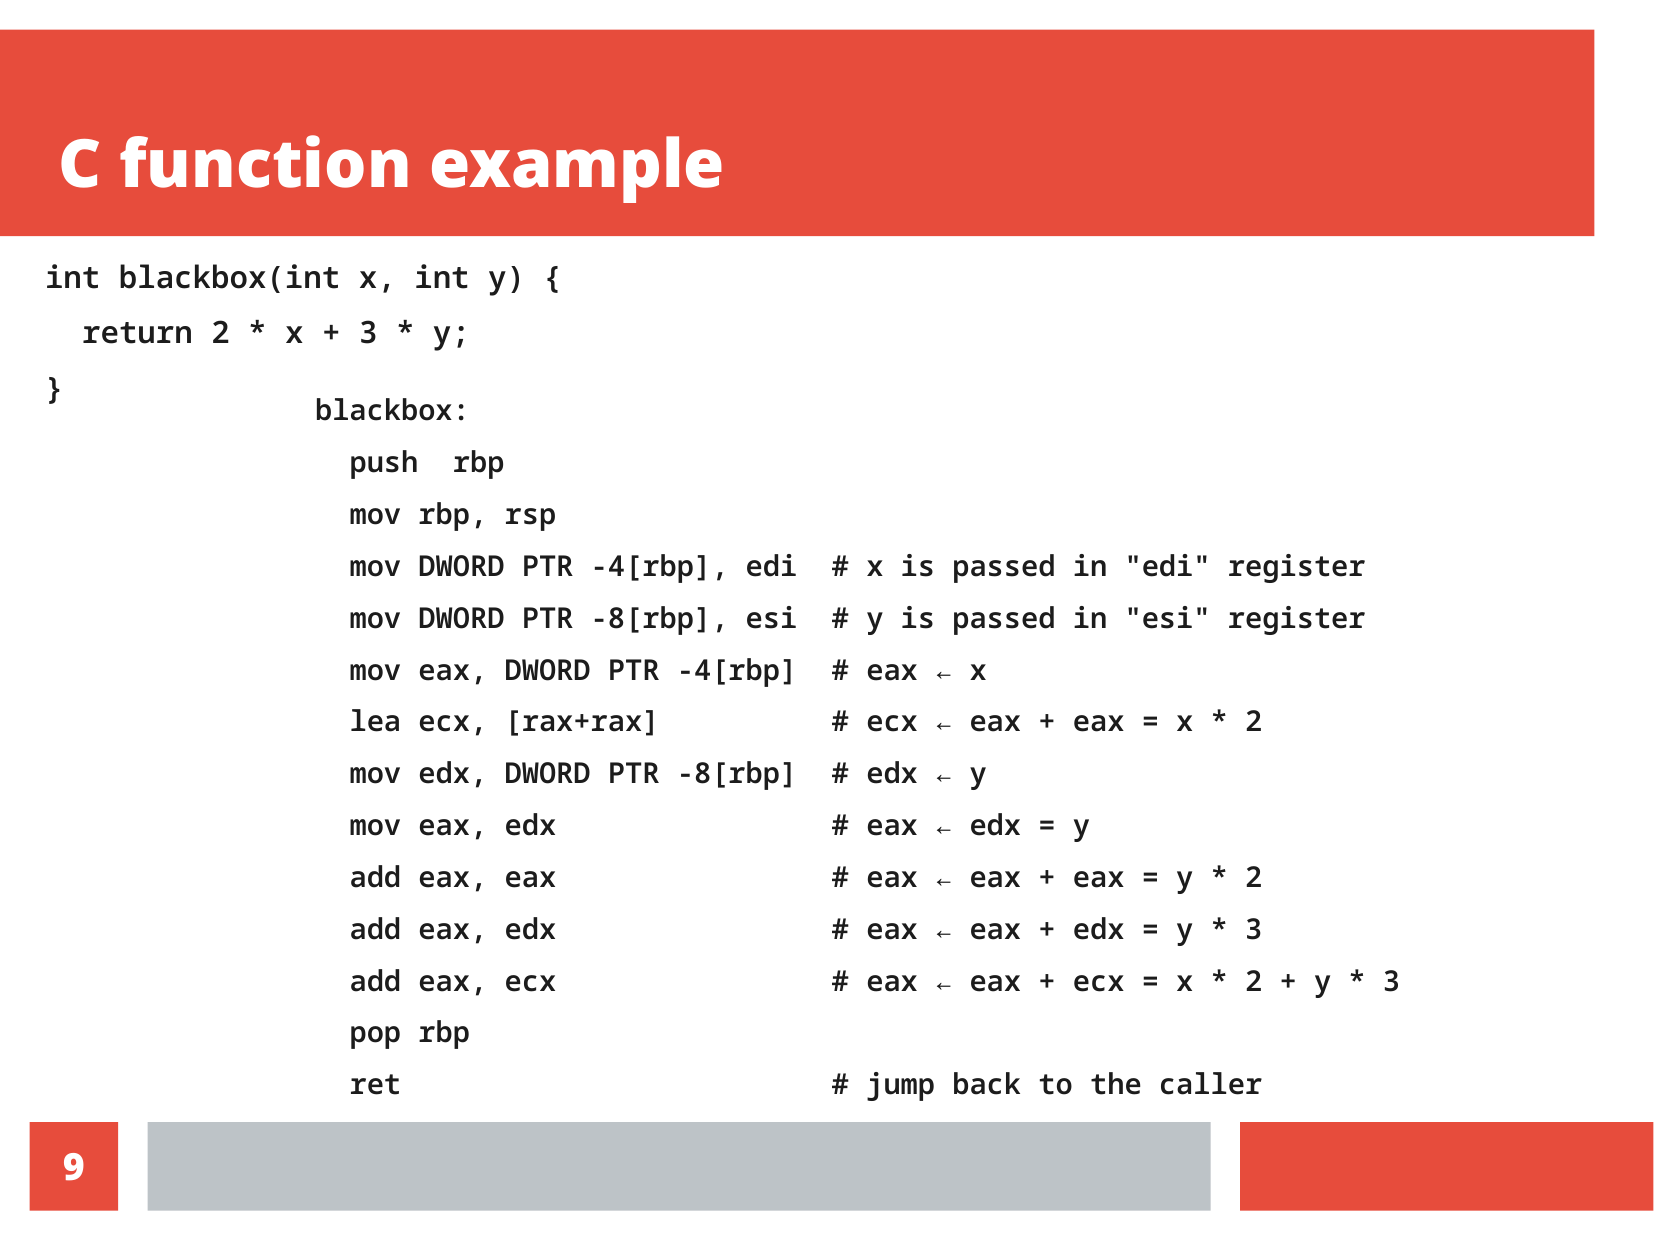

# C function example
int blackbox(int x, int y) {
 return 2 * x + 3 * y;
}
blackbox:
 push rbp
 mov rbp, rsp
 mov DWORD PTR -4[rbp], edi # x is passed in "edi" register
 mov DWORD PTR -8[rbp], esi # y is passed in "esi" register
 mov eax, DWORD PTR -4[rbp] # eax ← x
 lea ecx, [rax+rax] # ecx ← eax + eax = x * 2
 mov edx, DWORD PTR -8[rbp] # edx ← y
 mov eax, edx # eax ← edx = y
 add eax, eax # eax ← eax + eax = y * 2
 add eax, edx # eax ← eax + edx = y * 3
 add eax, ecx # eax ← eax + ecx = x * 2 + y * 3
 pop rbp
 ret # jump back to the caller
9